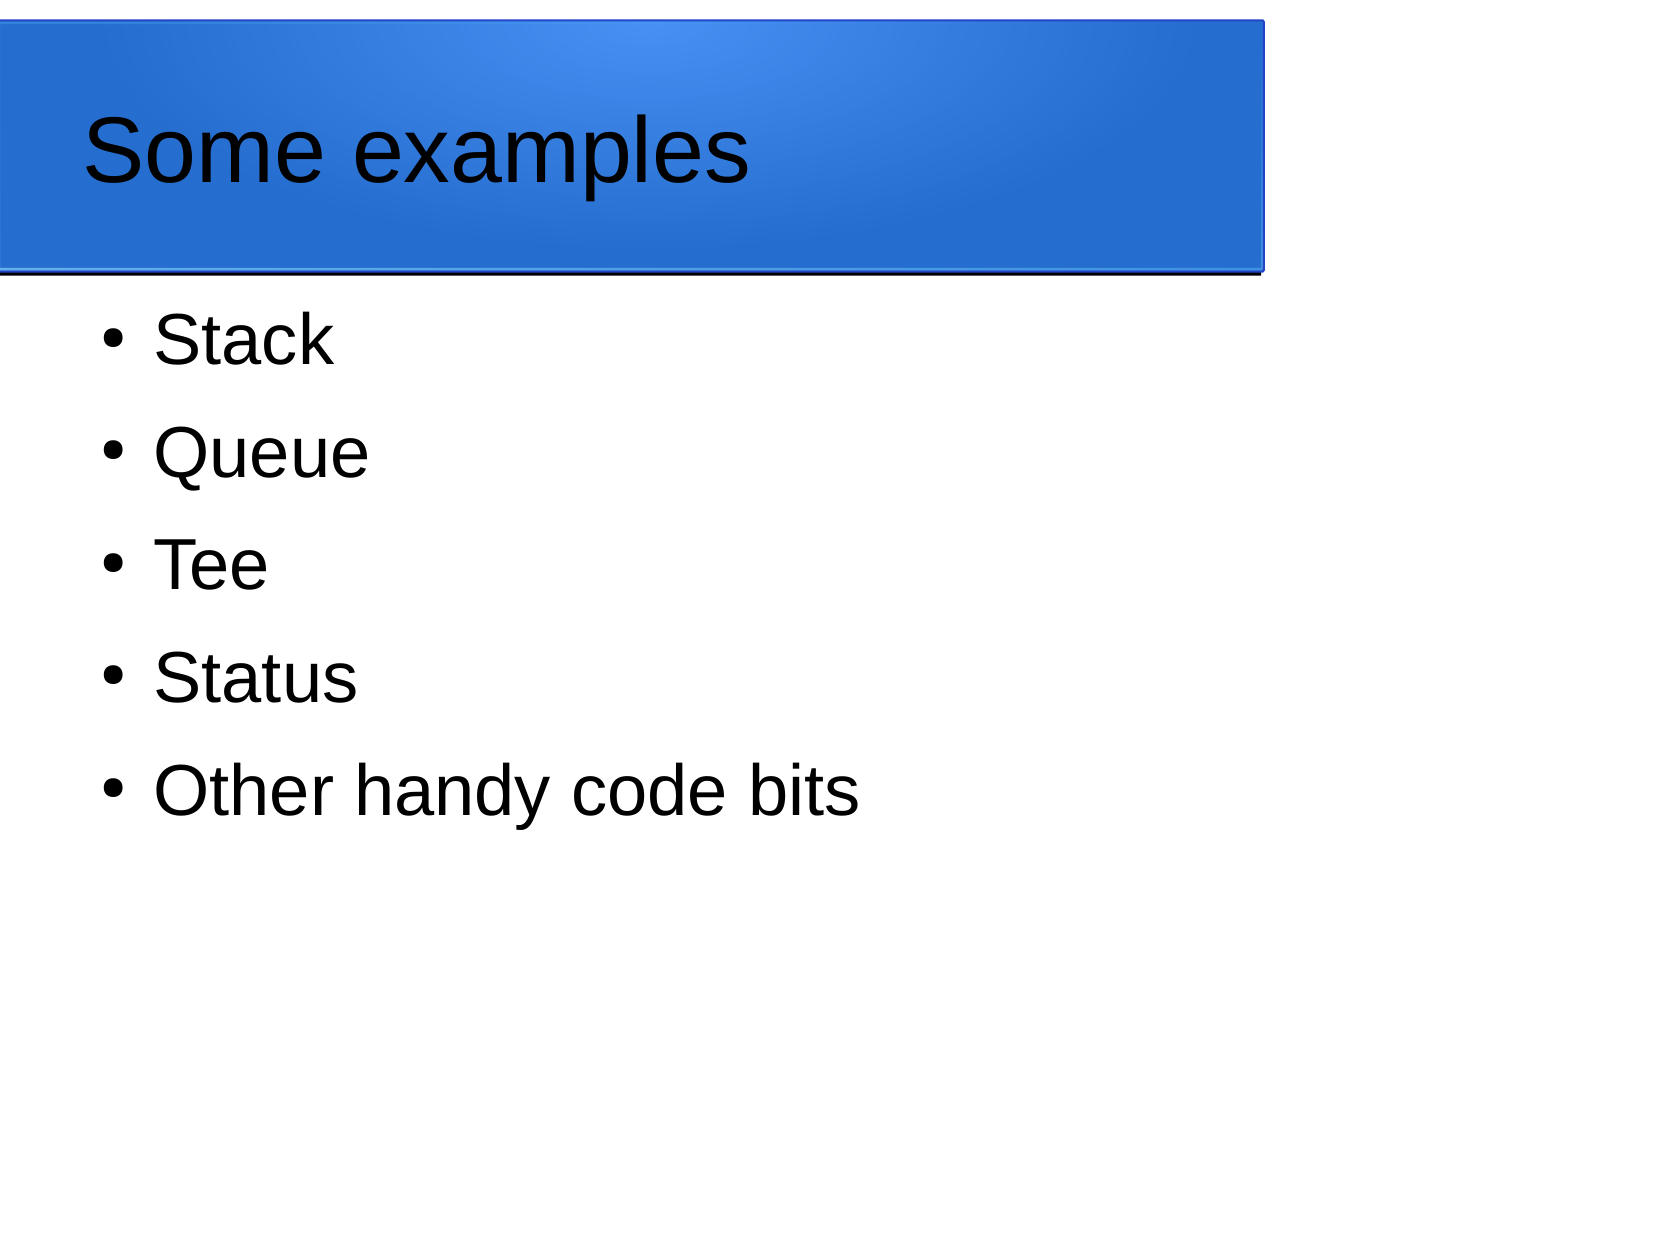

# Some examples
Stack
Queue
Tee
Status
Other handy code bits